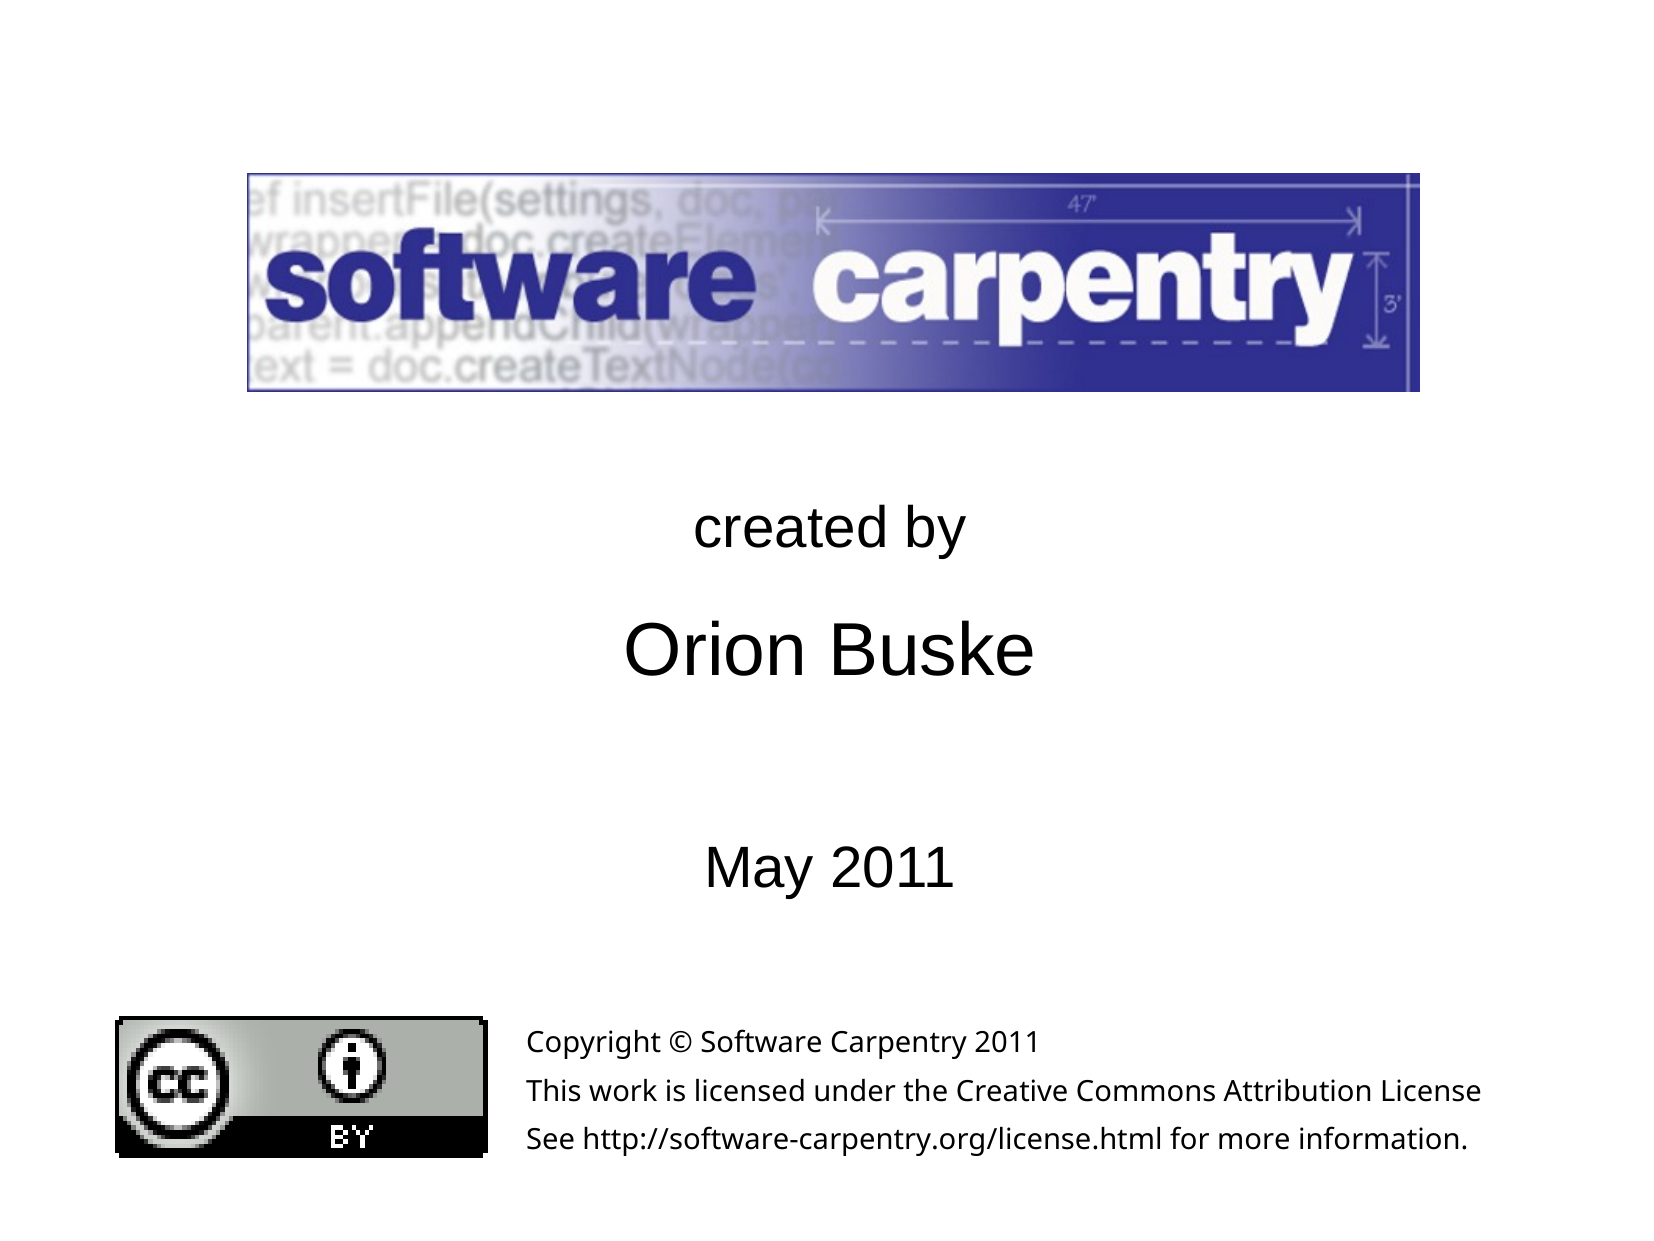

created by
# Orion Buske
May 2011